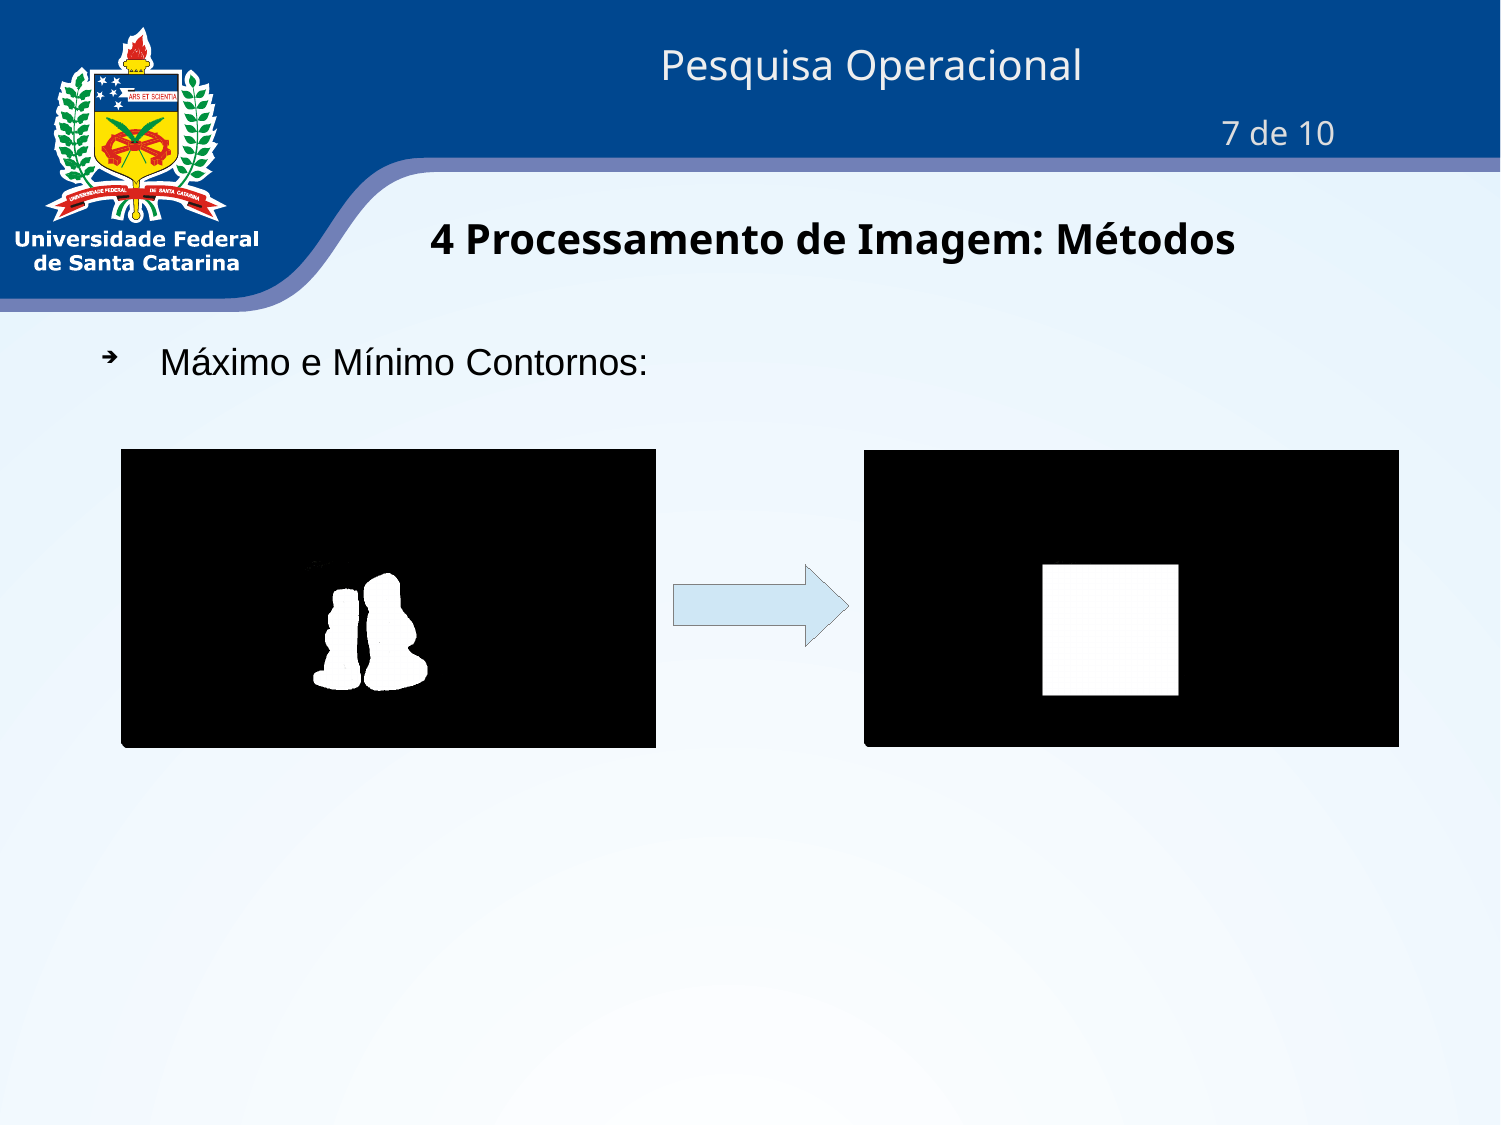

# 4 Processamento de Imagem: Métodos
Máximo e Mínimo Contornos: